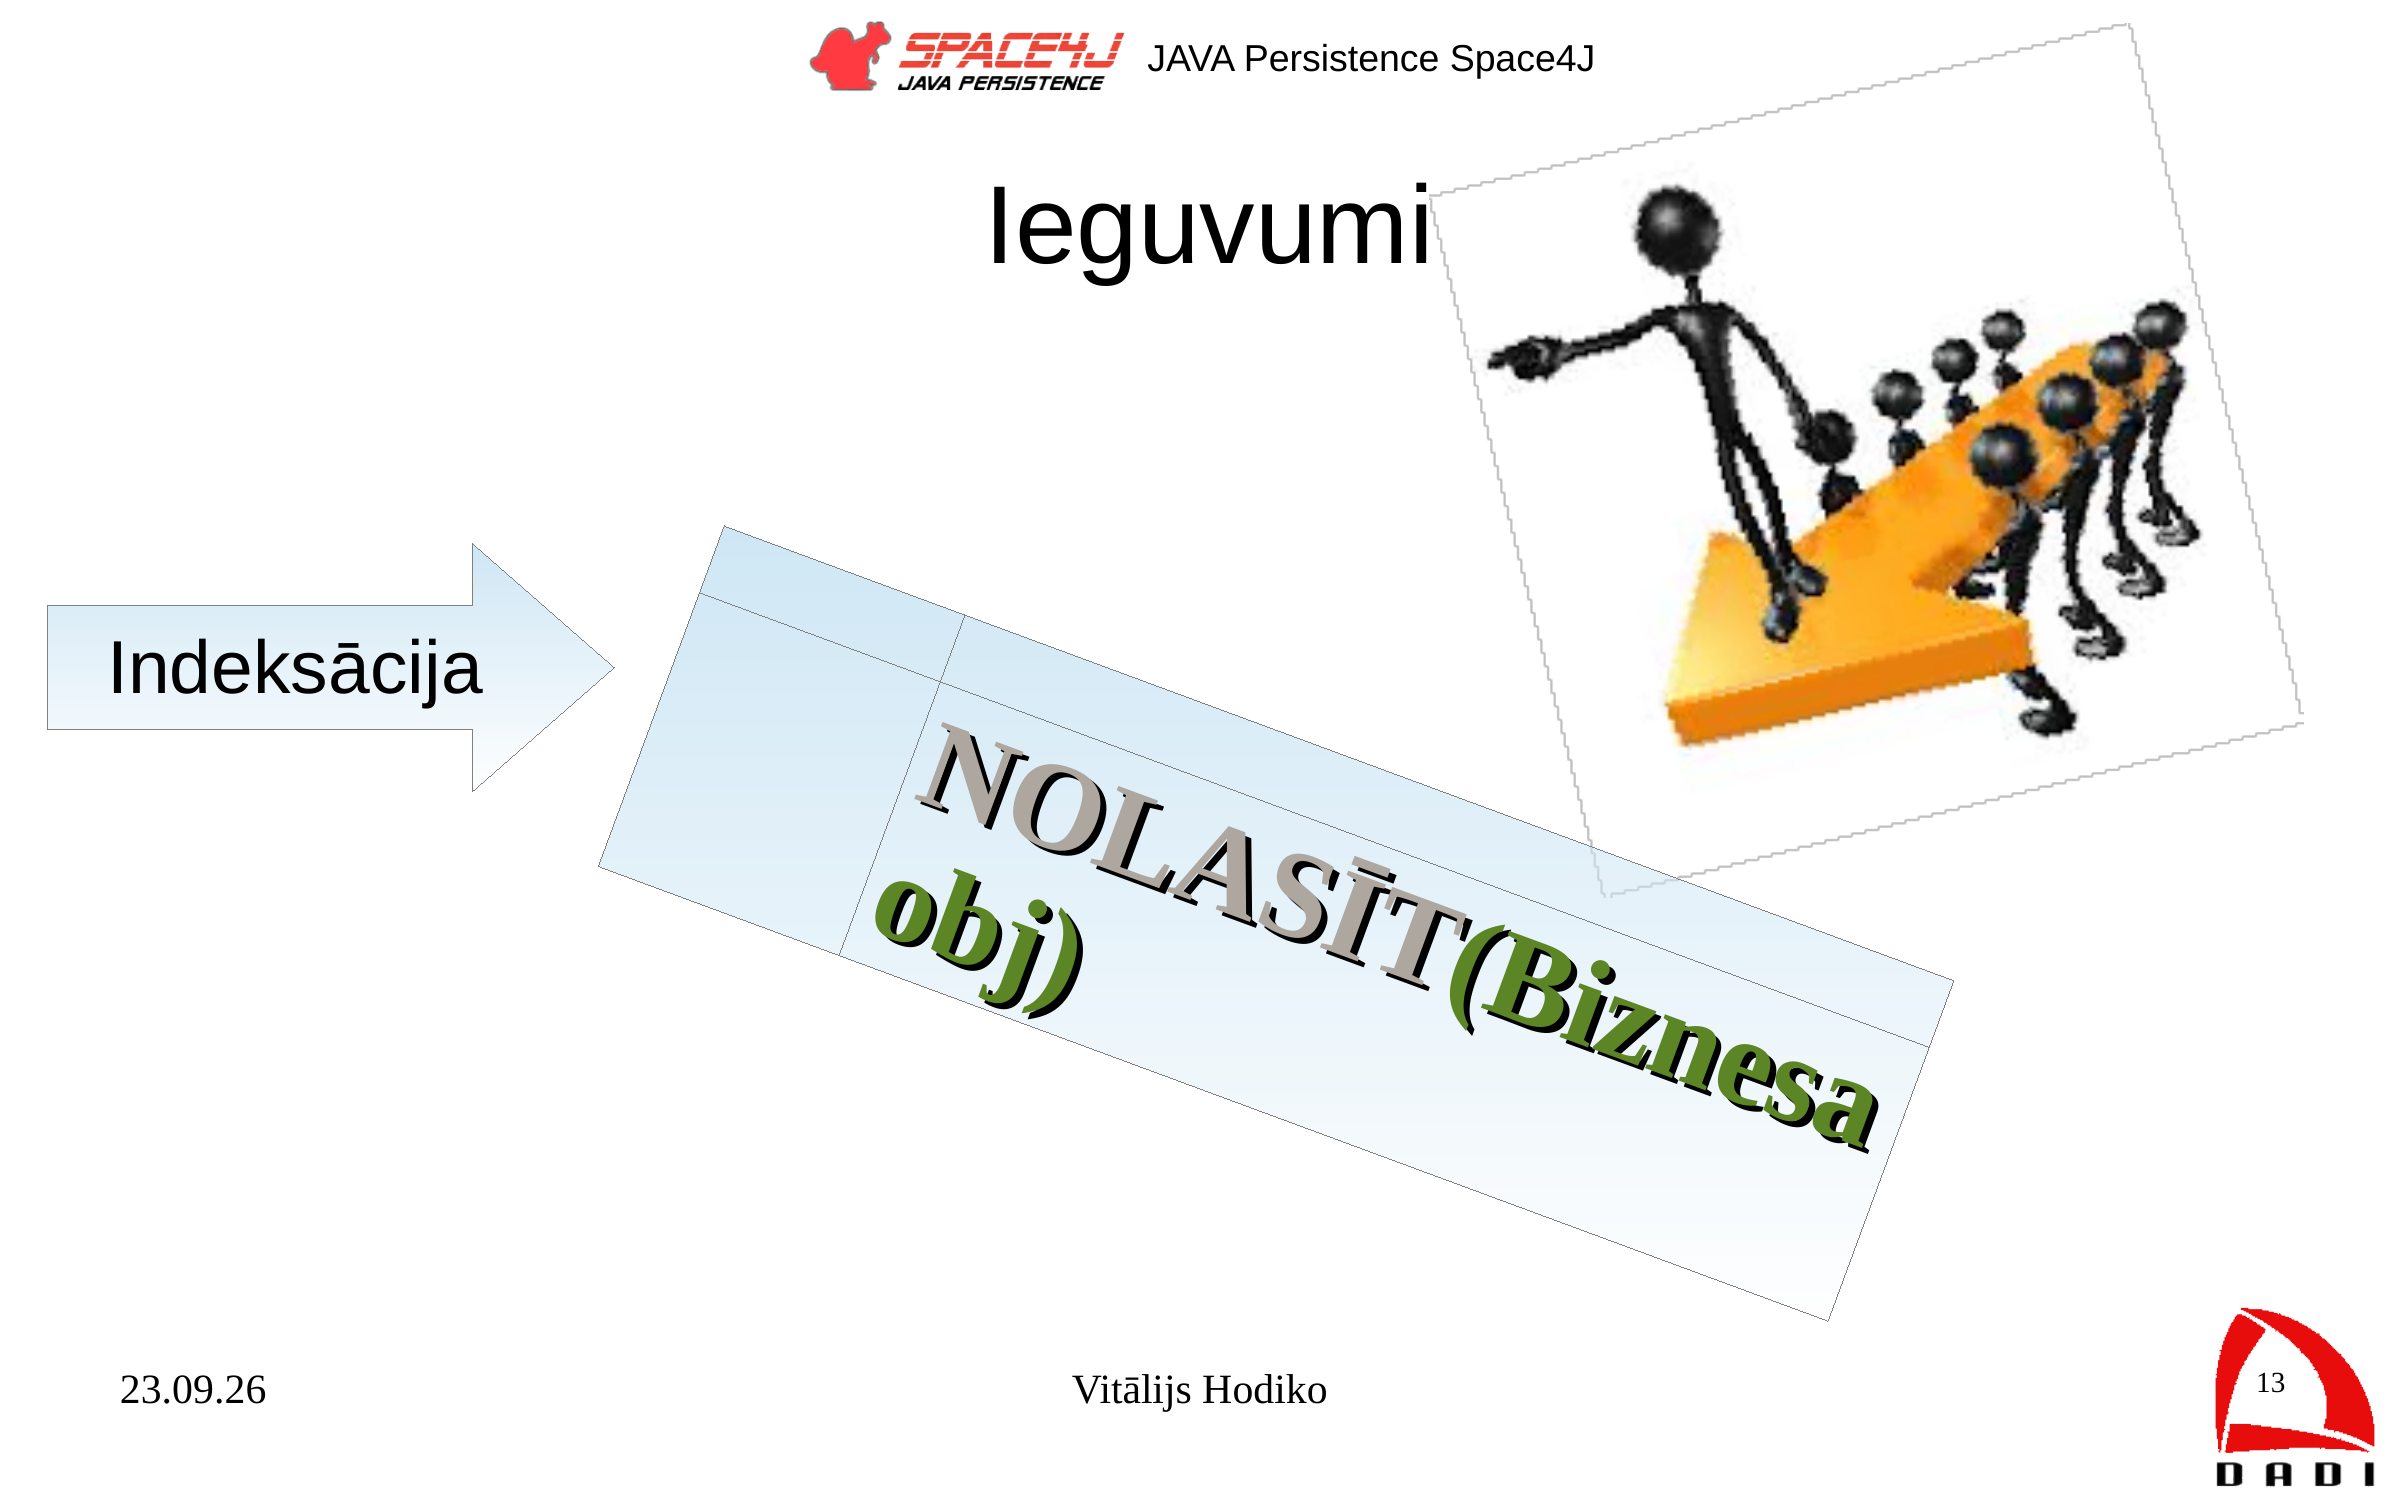

# Ieguvumi
Indeksācija
NOLASĪT(Biznesa obj)
Vitālijs Hodiko
13